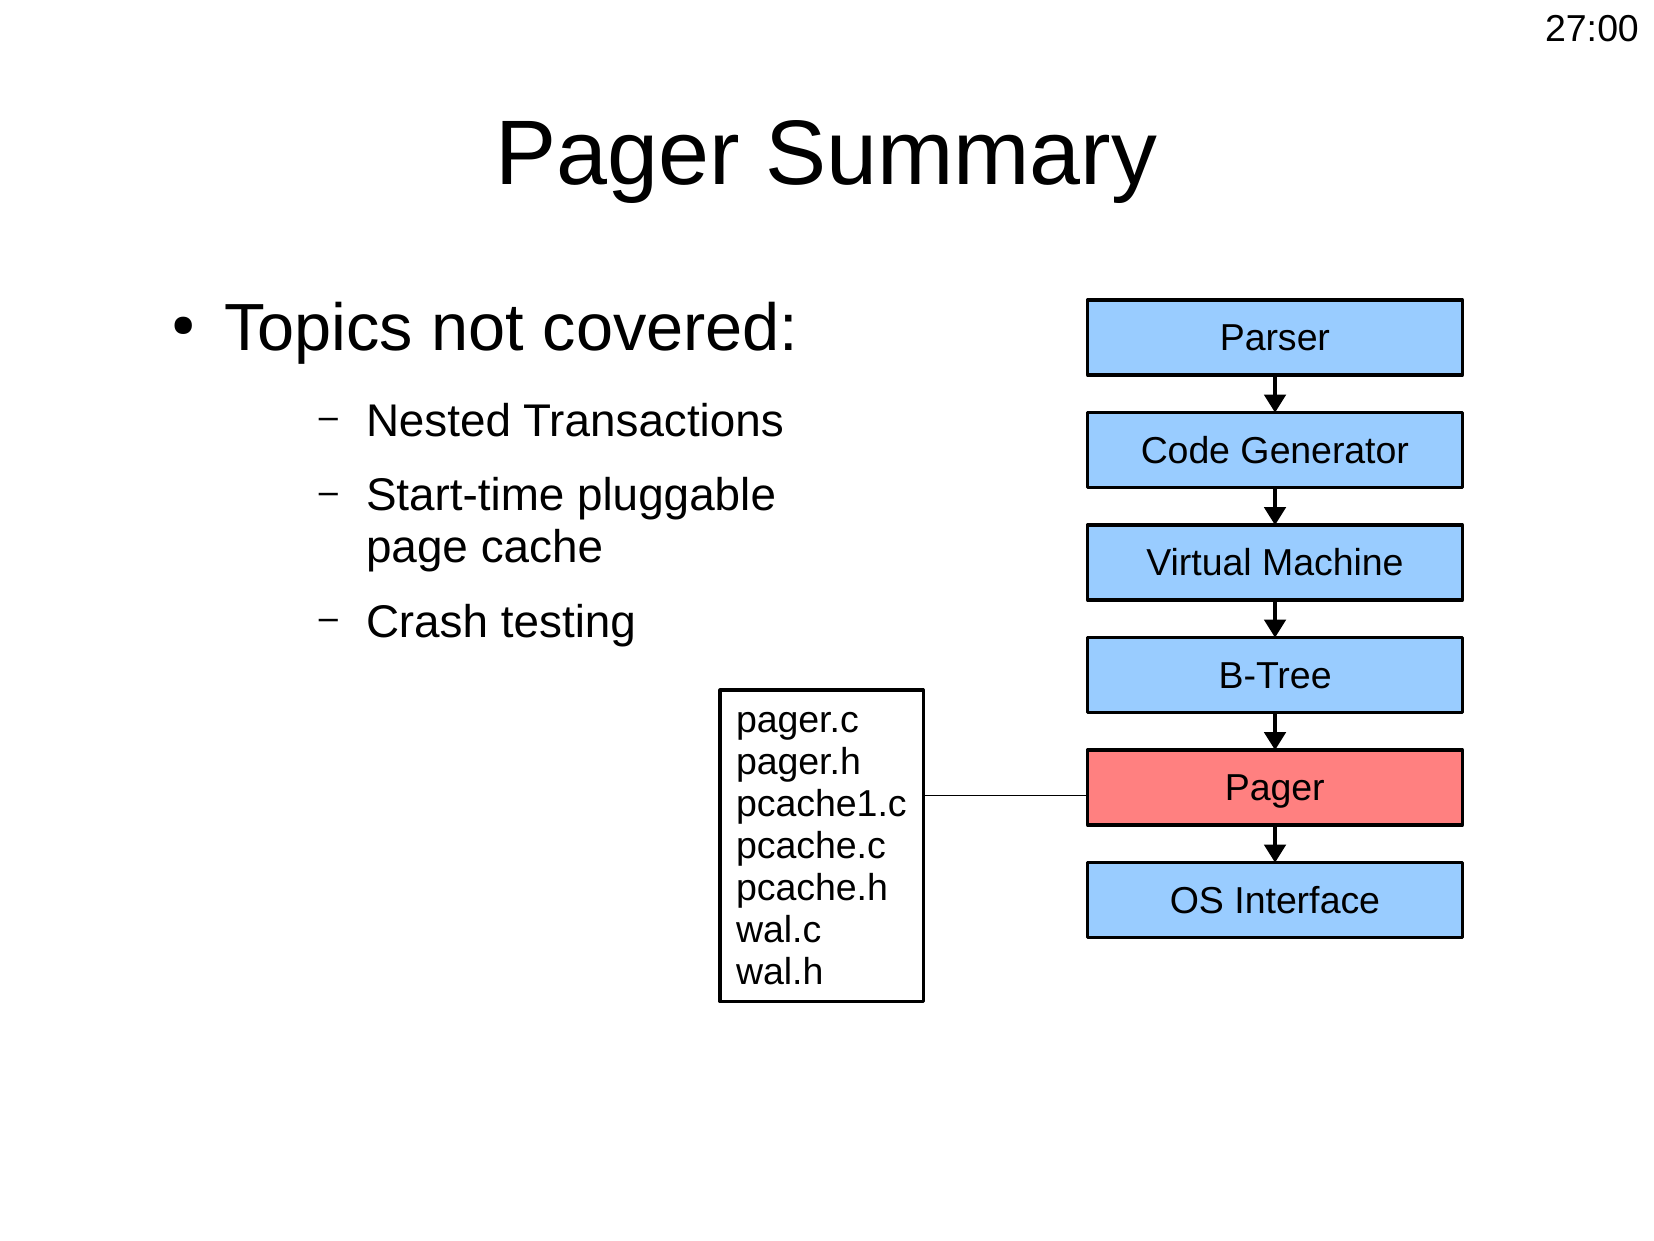

27:00
# Pager Summary
Topics not covered:
Nested Transactions
Start-time pluggable page cache
Crash testing
Parser
Code Generator
Virtual Machine
B-Tree
pager.c
pager.h
pcache1.c
pcache.c
pcache.h
wal.c
wal.h
Pager
OS Interface